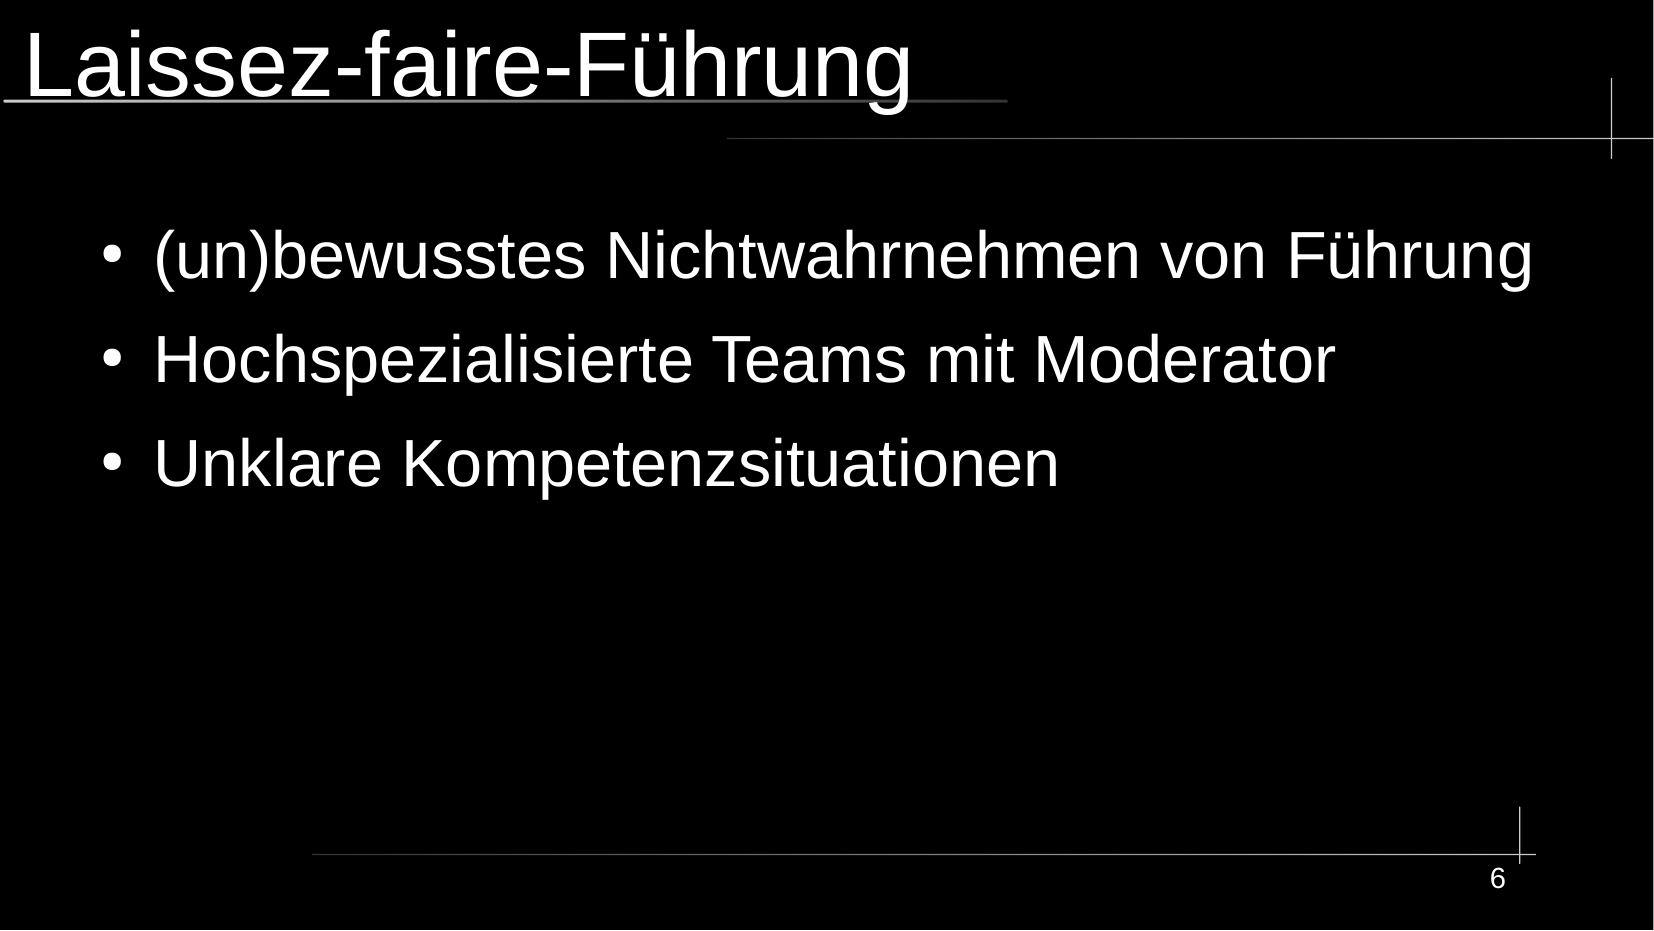

# Laissez-faire-Führung
(un)bewusstes Nichtwahrnehmen von Führung
Hochspezialisierte Teams mit Moderator
Unklare Kompetenzsituationen
6